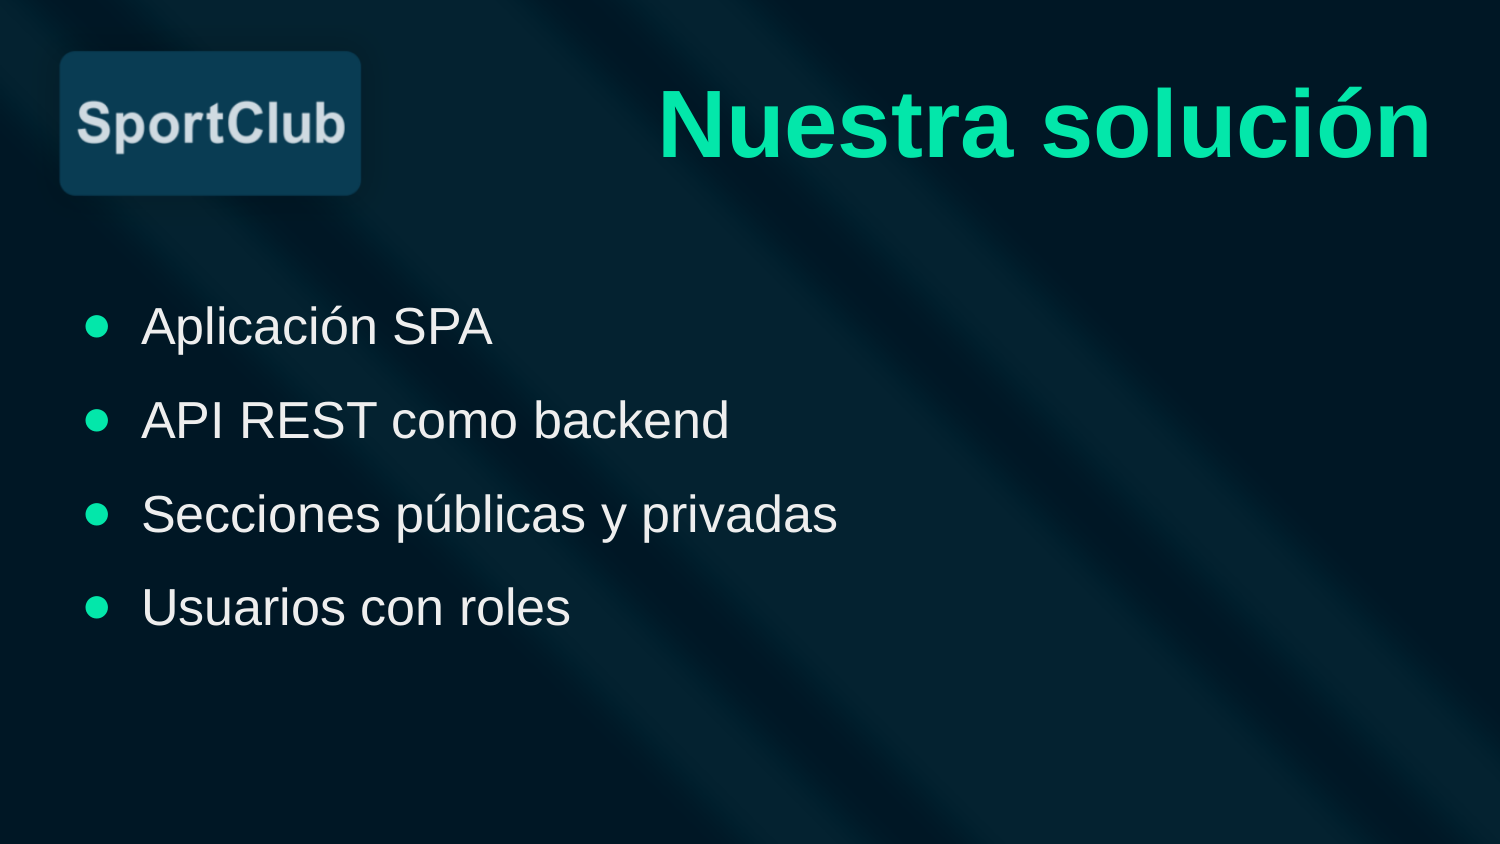

Nuestra solución
# Aplicación SPA
API REST como backend
Secciones públicas y privadas
Usuarios con roles